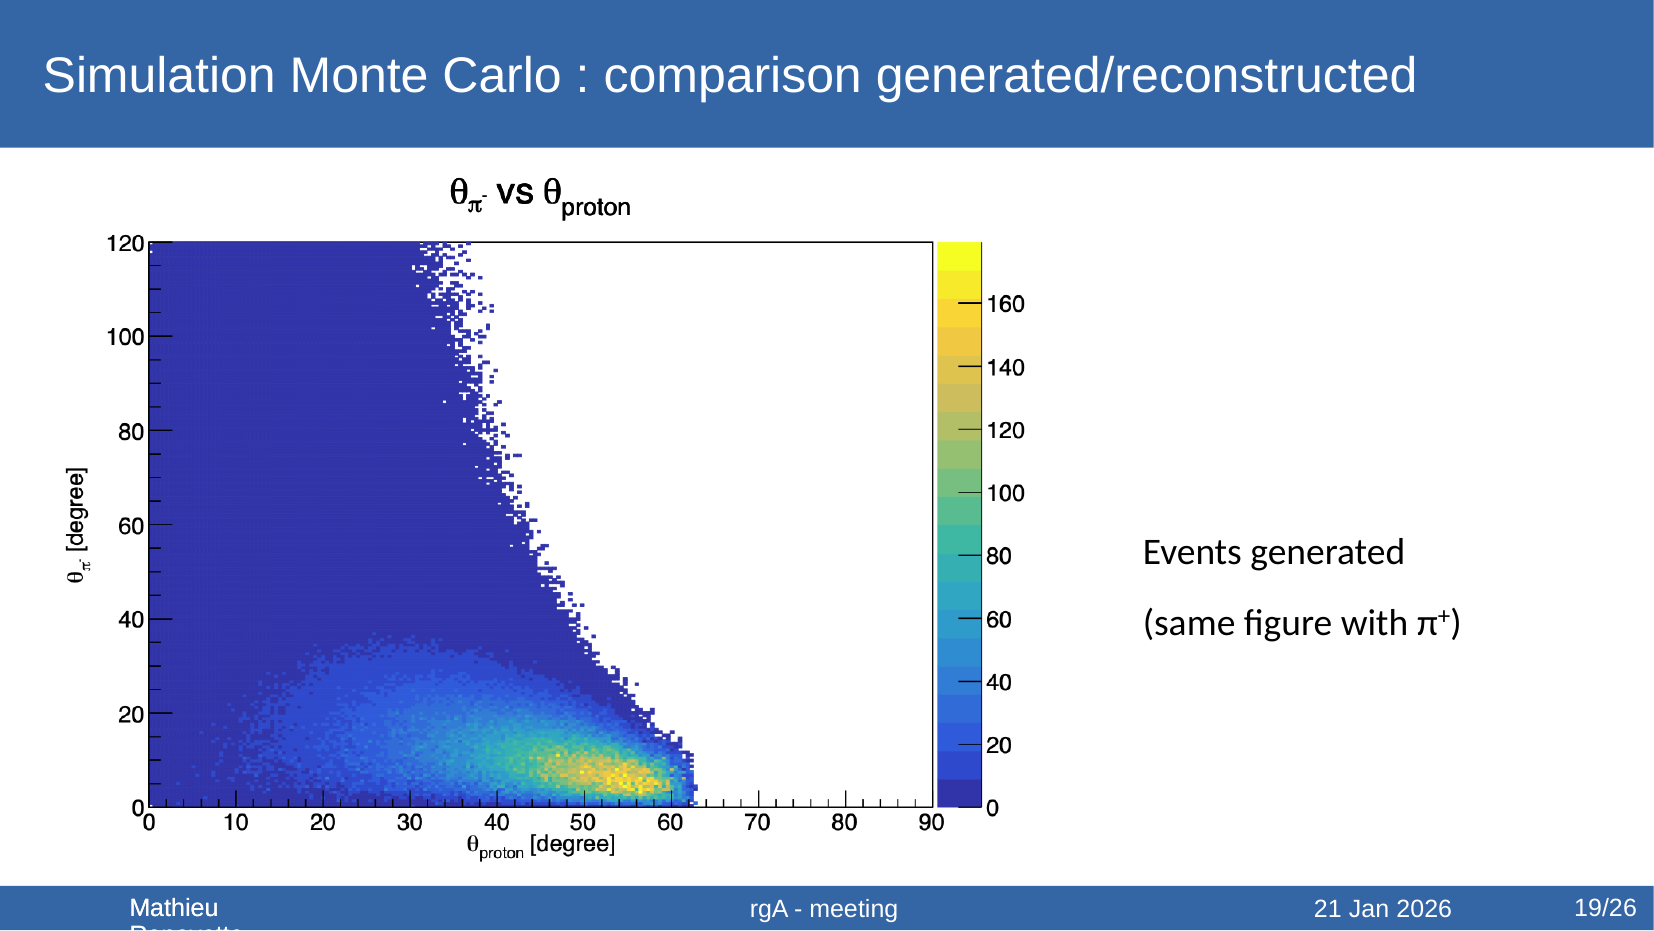

Simulation Monte Carlo : comparison generated/reconstructed
Events generated
(same figure with π+)
Mathieu Ronayette
19/26
Mathieu Ronayette
rgA - meeting
21 Jan 2026